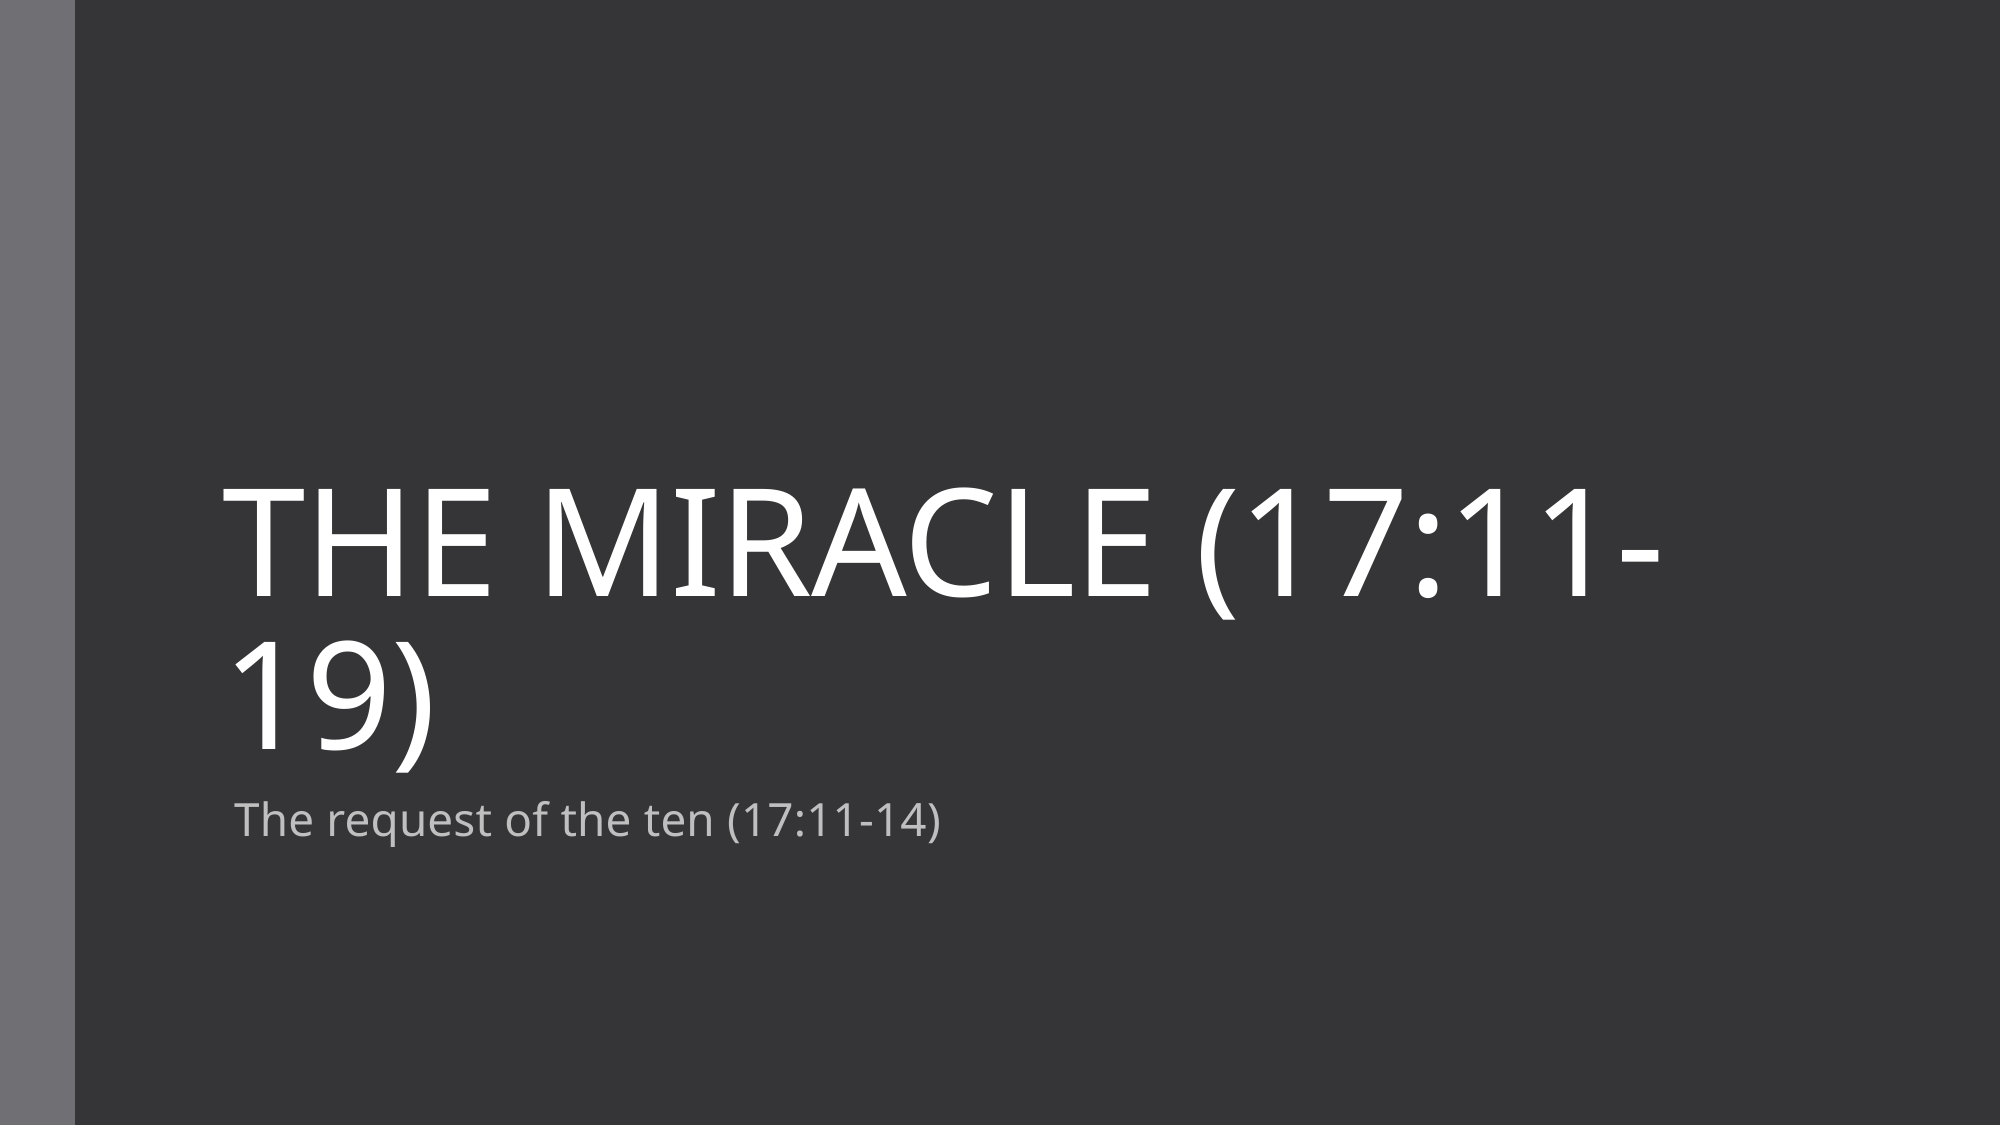

# THE MIRACLE (17:11-19)
 The request of the ten (17:11-14)